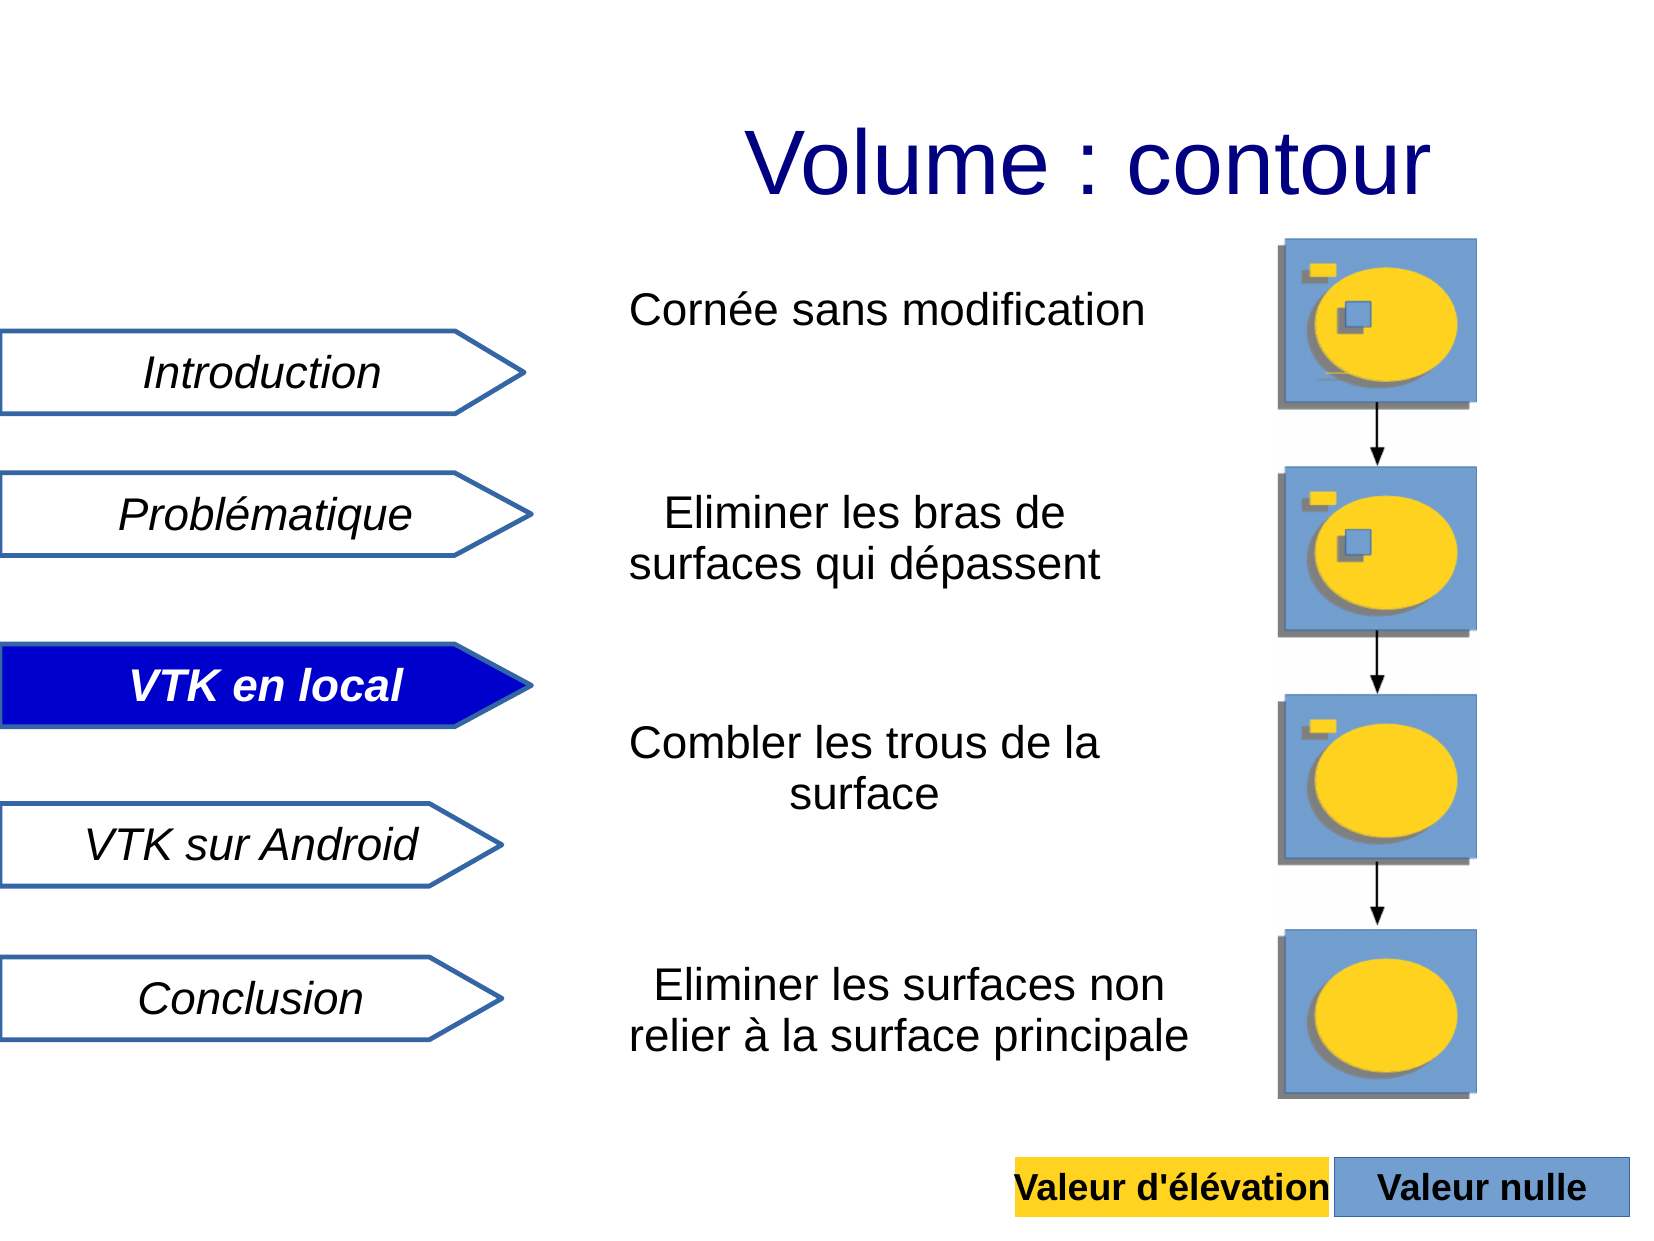

# Volume : contour
Cornée sans modification
Introduction
Problématique
Eliminer les bras de surfaces qui dépassent
VTK en local
Combler les trous de la surface
VTK sur Android
Eliminer les surfaces non relier à la surface principale
Conclusion
Valeur d'élévation
Valeur nulle